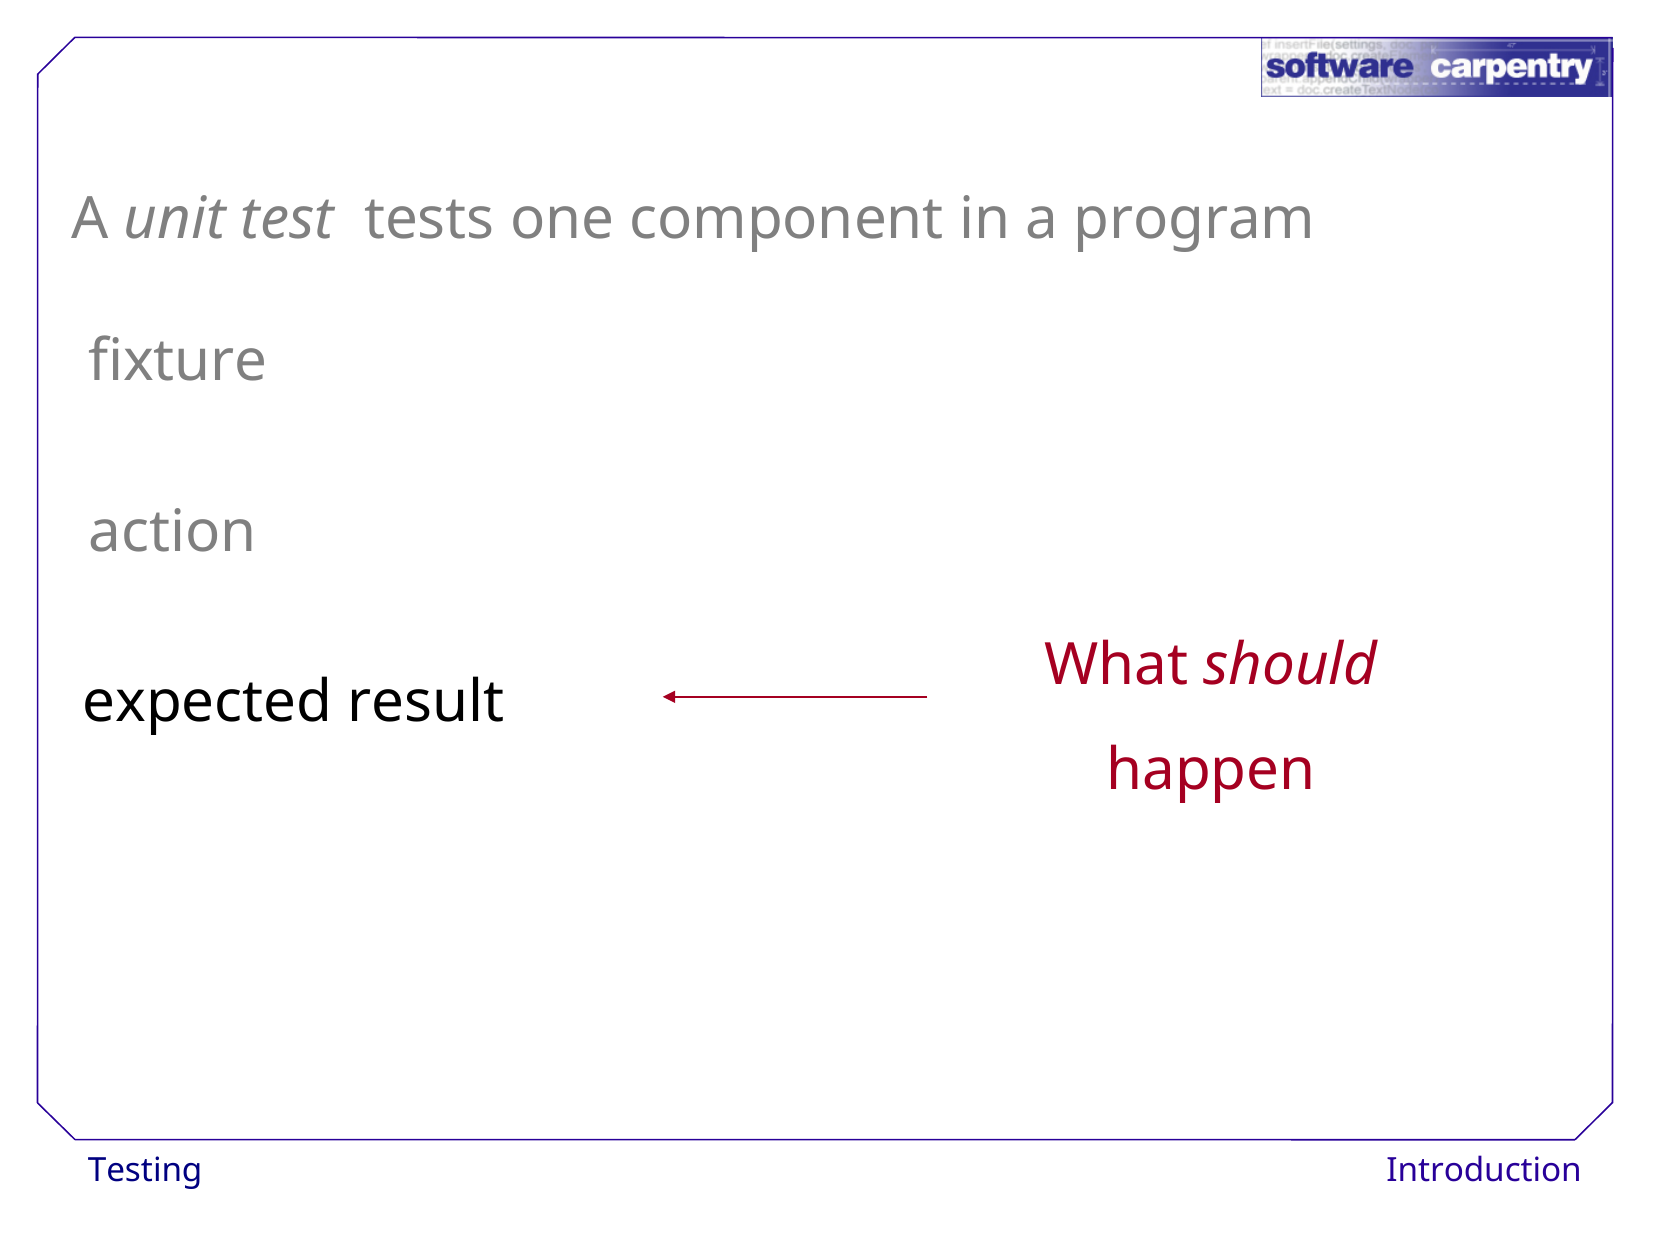

A unit test tests one component in a program
fixture
action
What should
happen
expected result